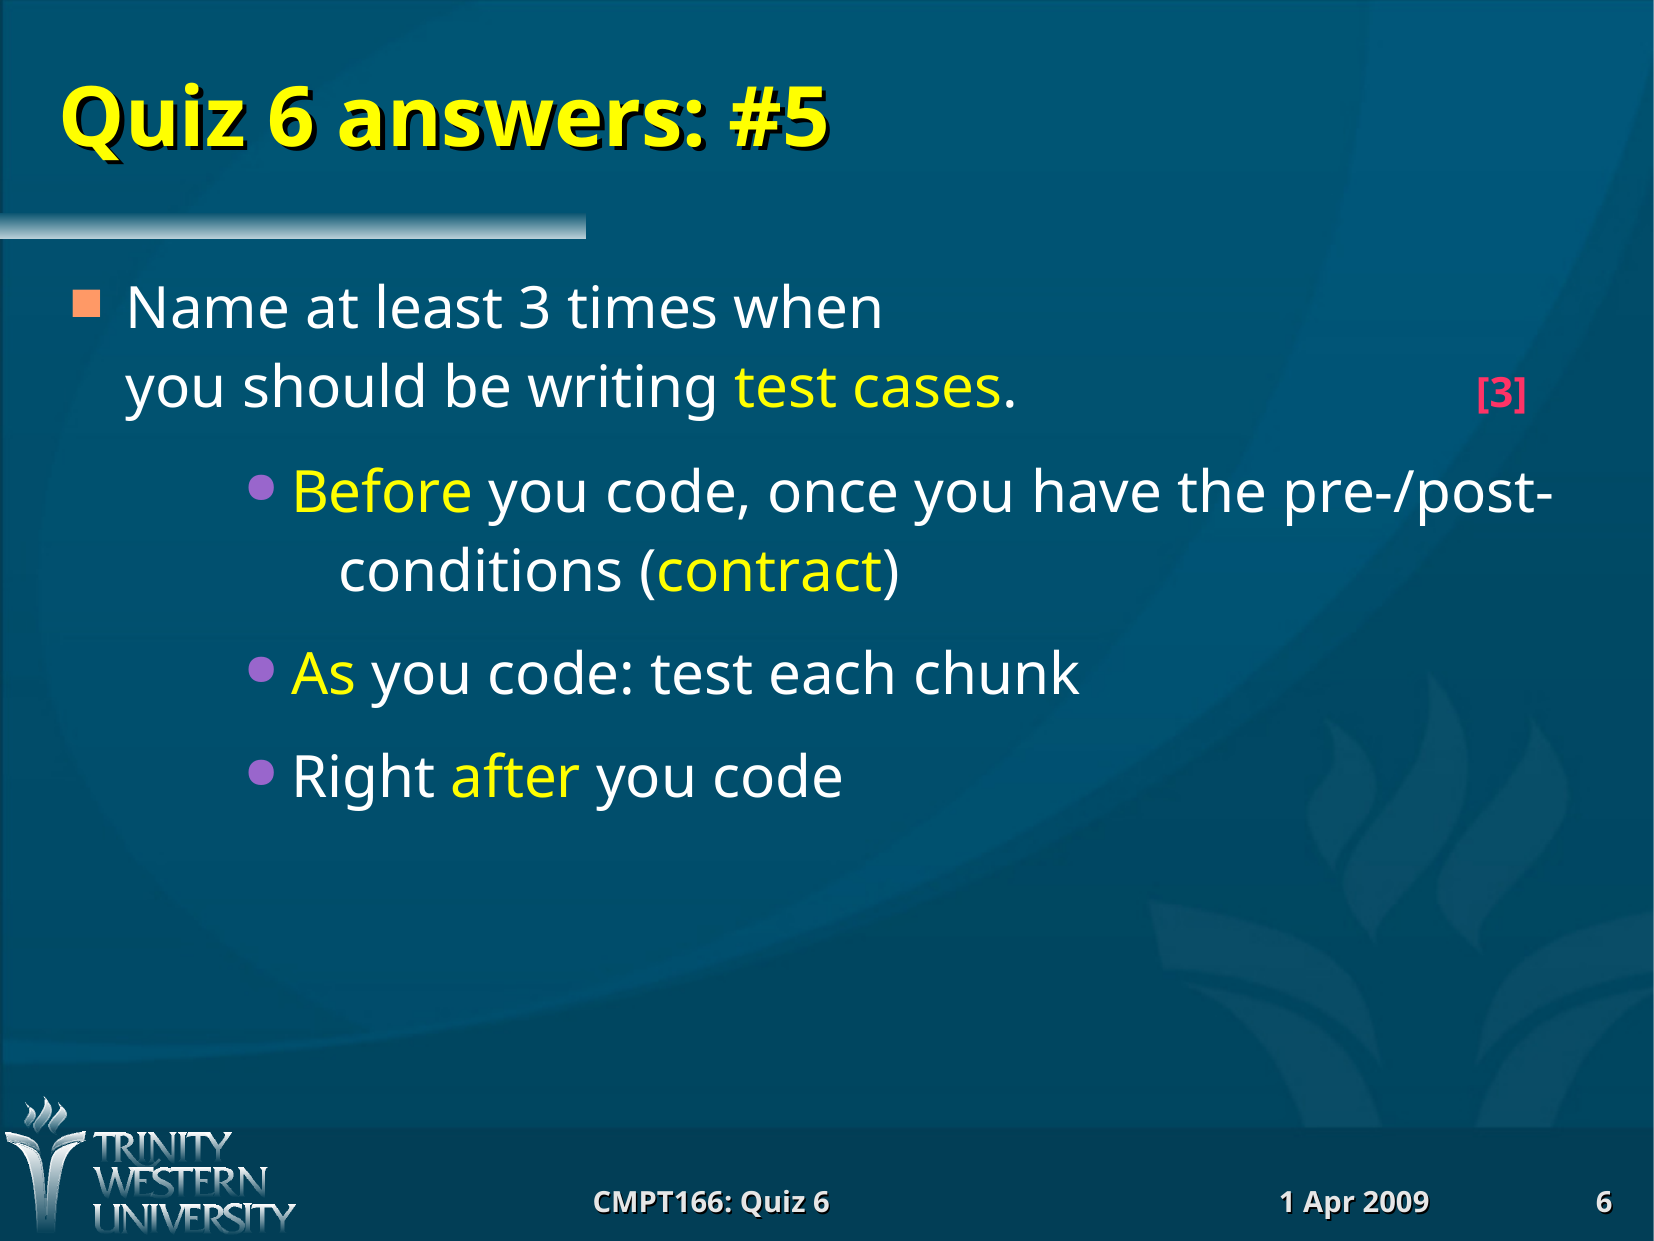

# Quiz 6 answers: #5
Name at least 3 times when
you should be writing test cases.							[3]
Before you code, once you have the pre-/post-conditions (contract)
As you code: test each chunk
Right after you code
CMPT166: Quiz 6
1 Apr 2009
6